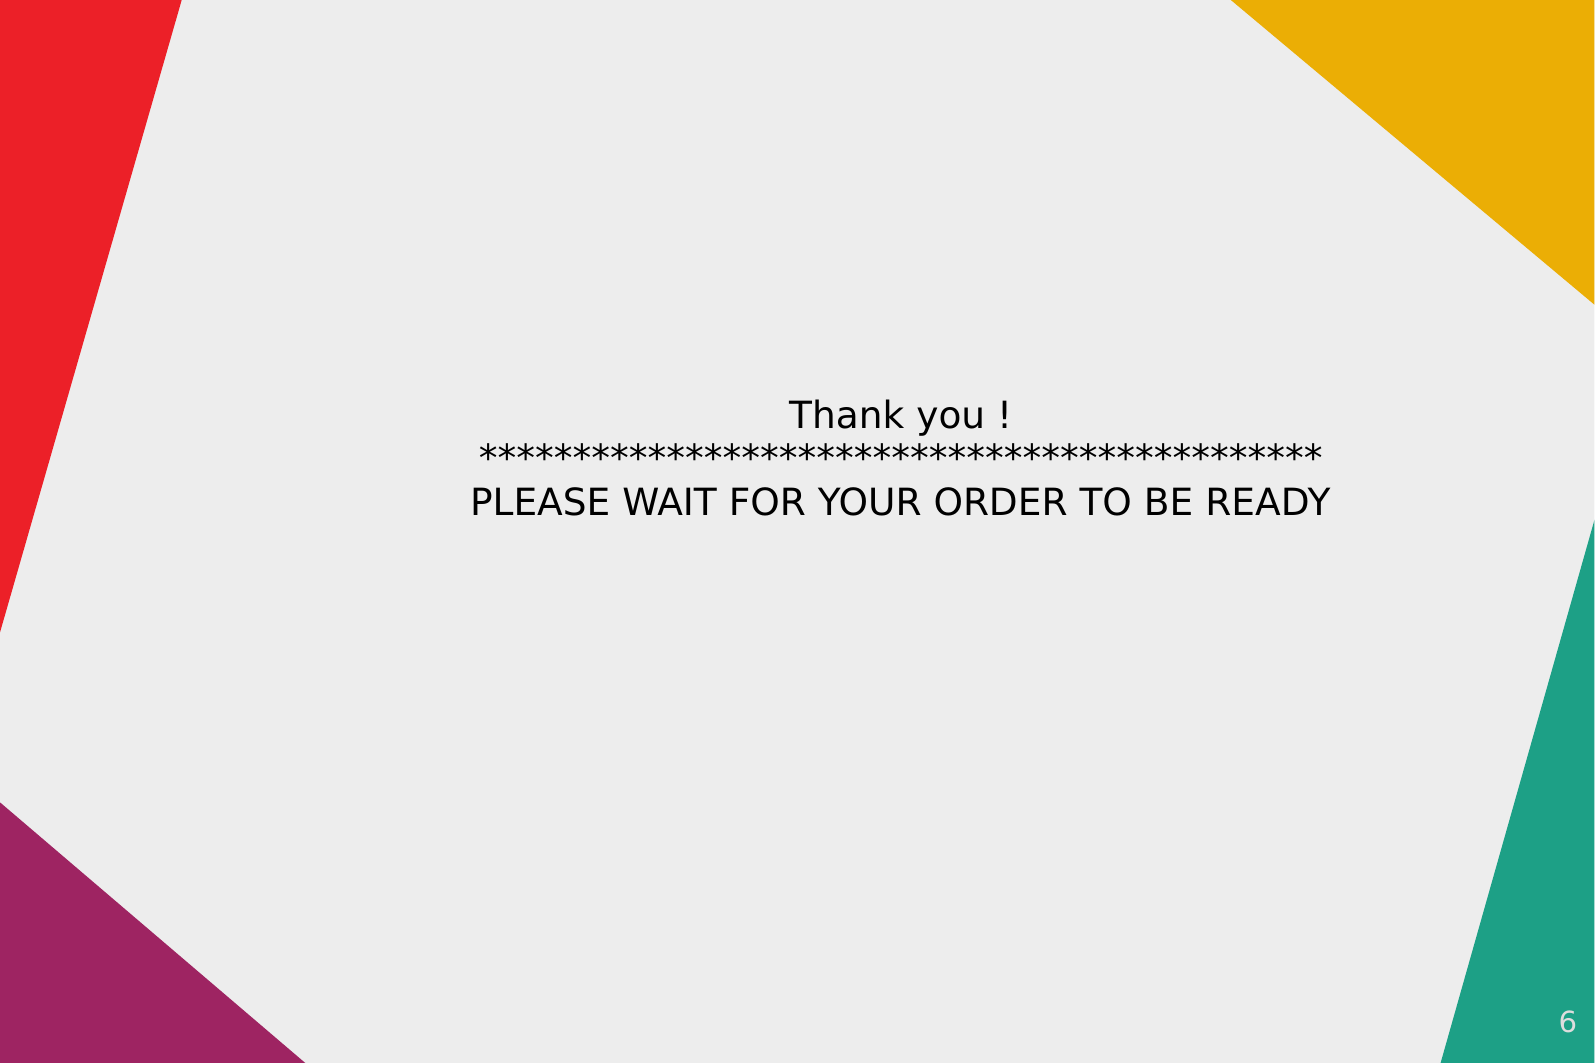

Thank you !
*********************************************
PLEASE WAIT FOR YOUR ORDER TO BE READY
6